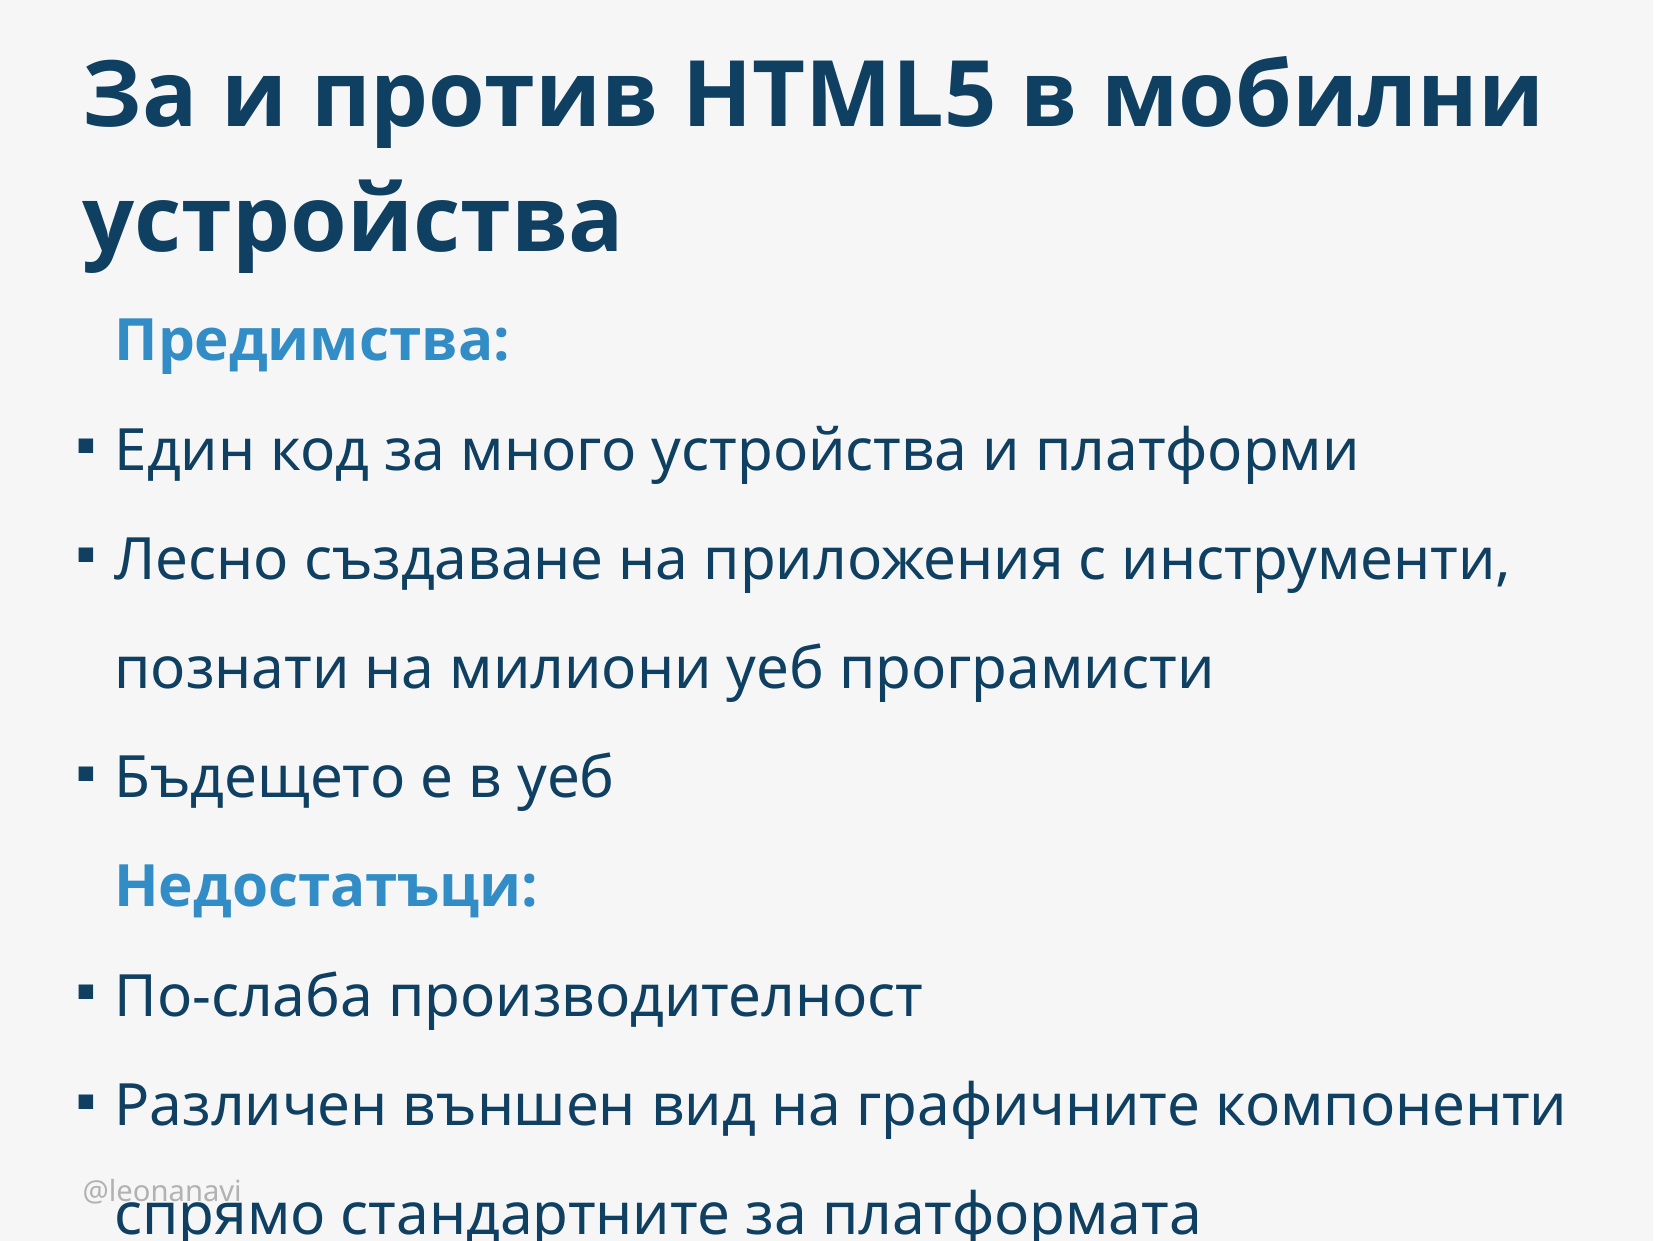

# За и против HTML5 в мобилни устройства
Предимства:
Един код за много устройства и платформи
Лесно създаване на приложения с инструменти,
познати на милиони уеб програмисти
Бъдещето е в уеб
Недостатъци:
По-слаба производителност
Различен външен вид на графичните компоненти
спрямо стандартните за платформата